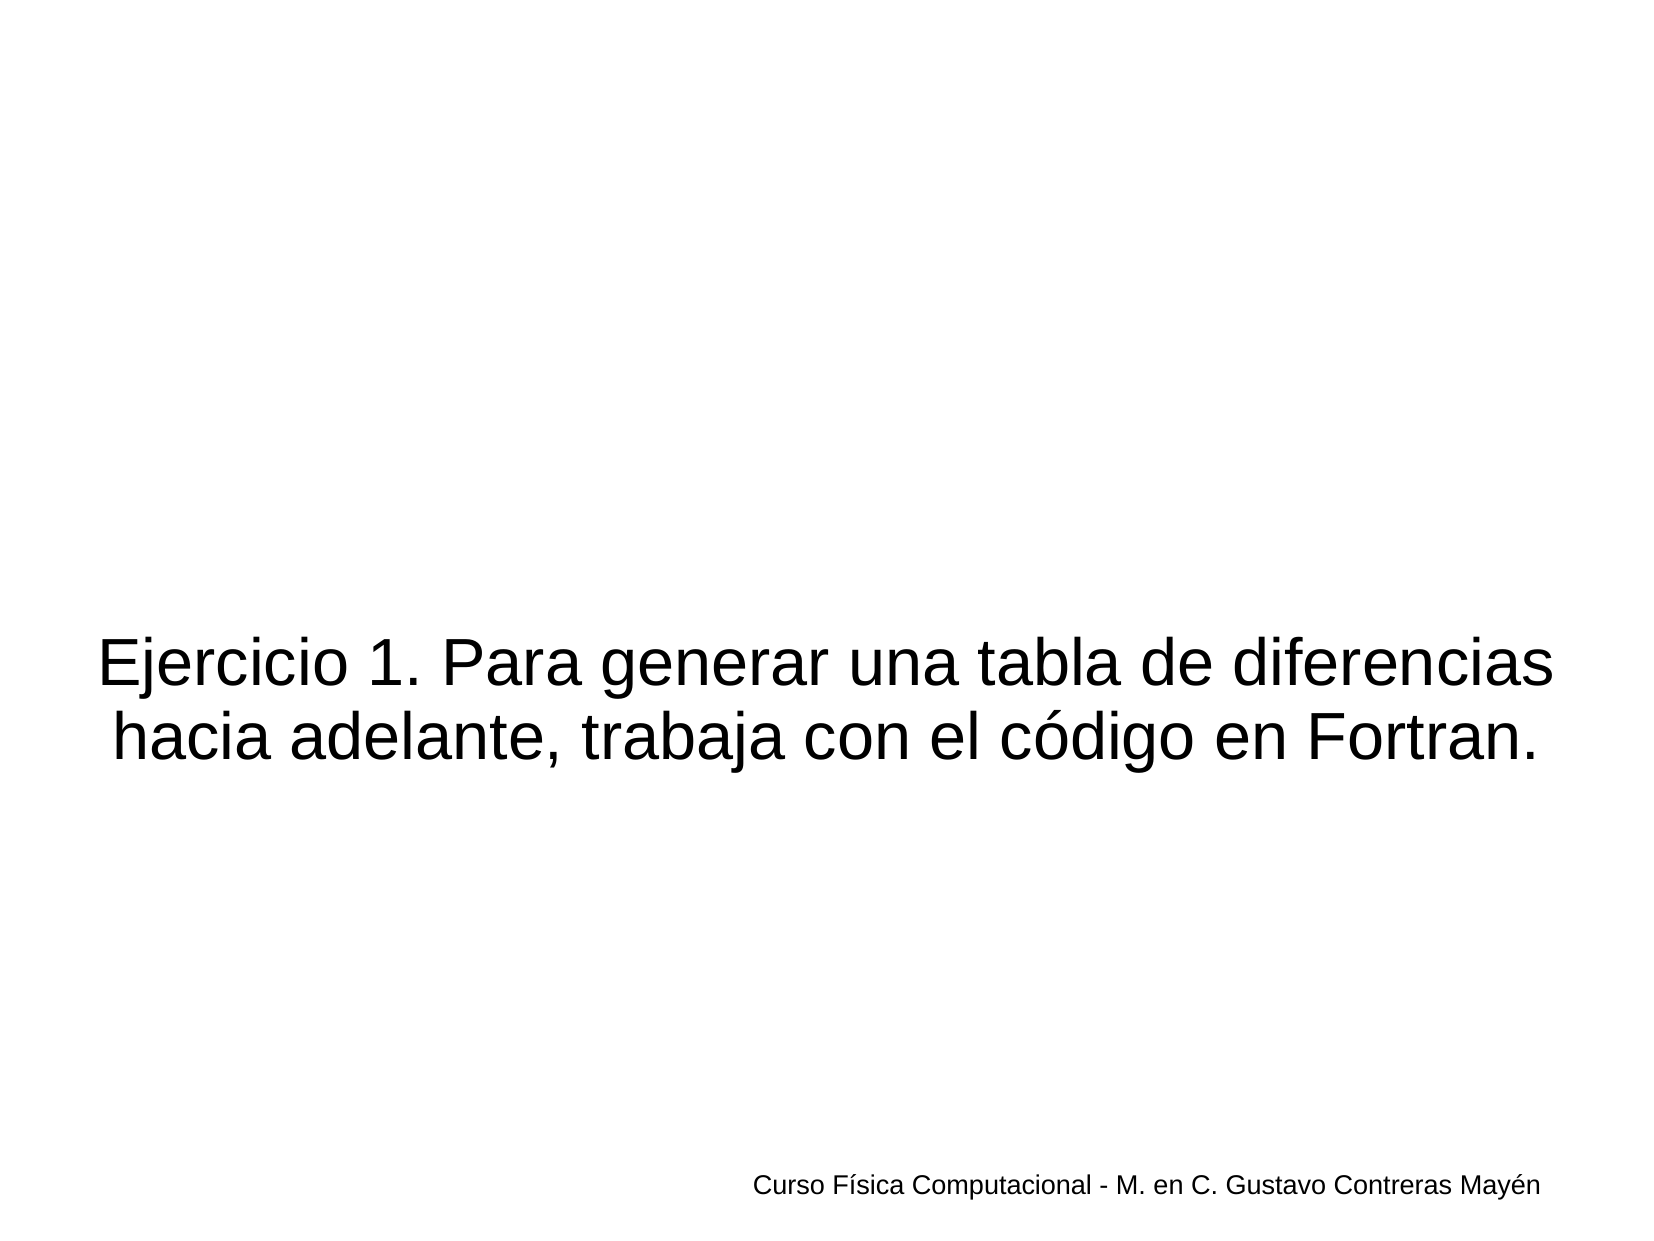

#
Ejercicio 1. Para generar una tabla de diferencias hacia adelante, trabaja con el código en Fortran.